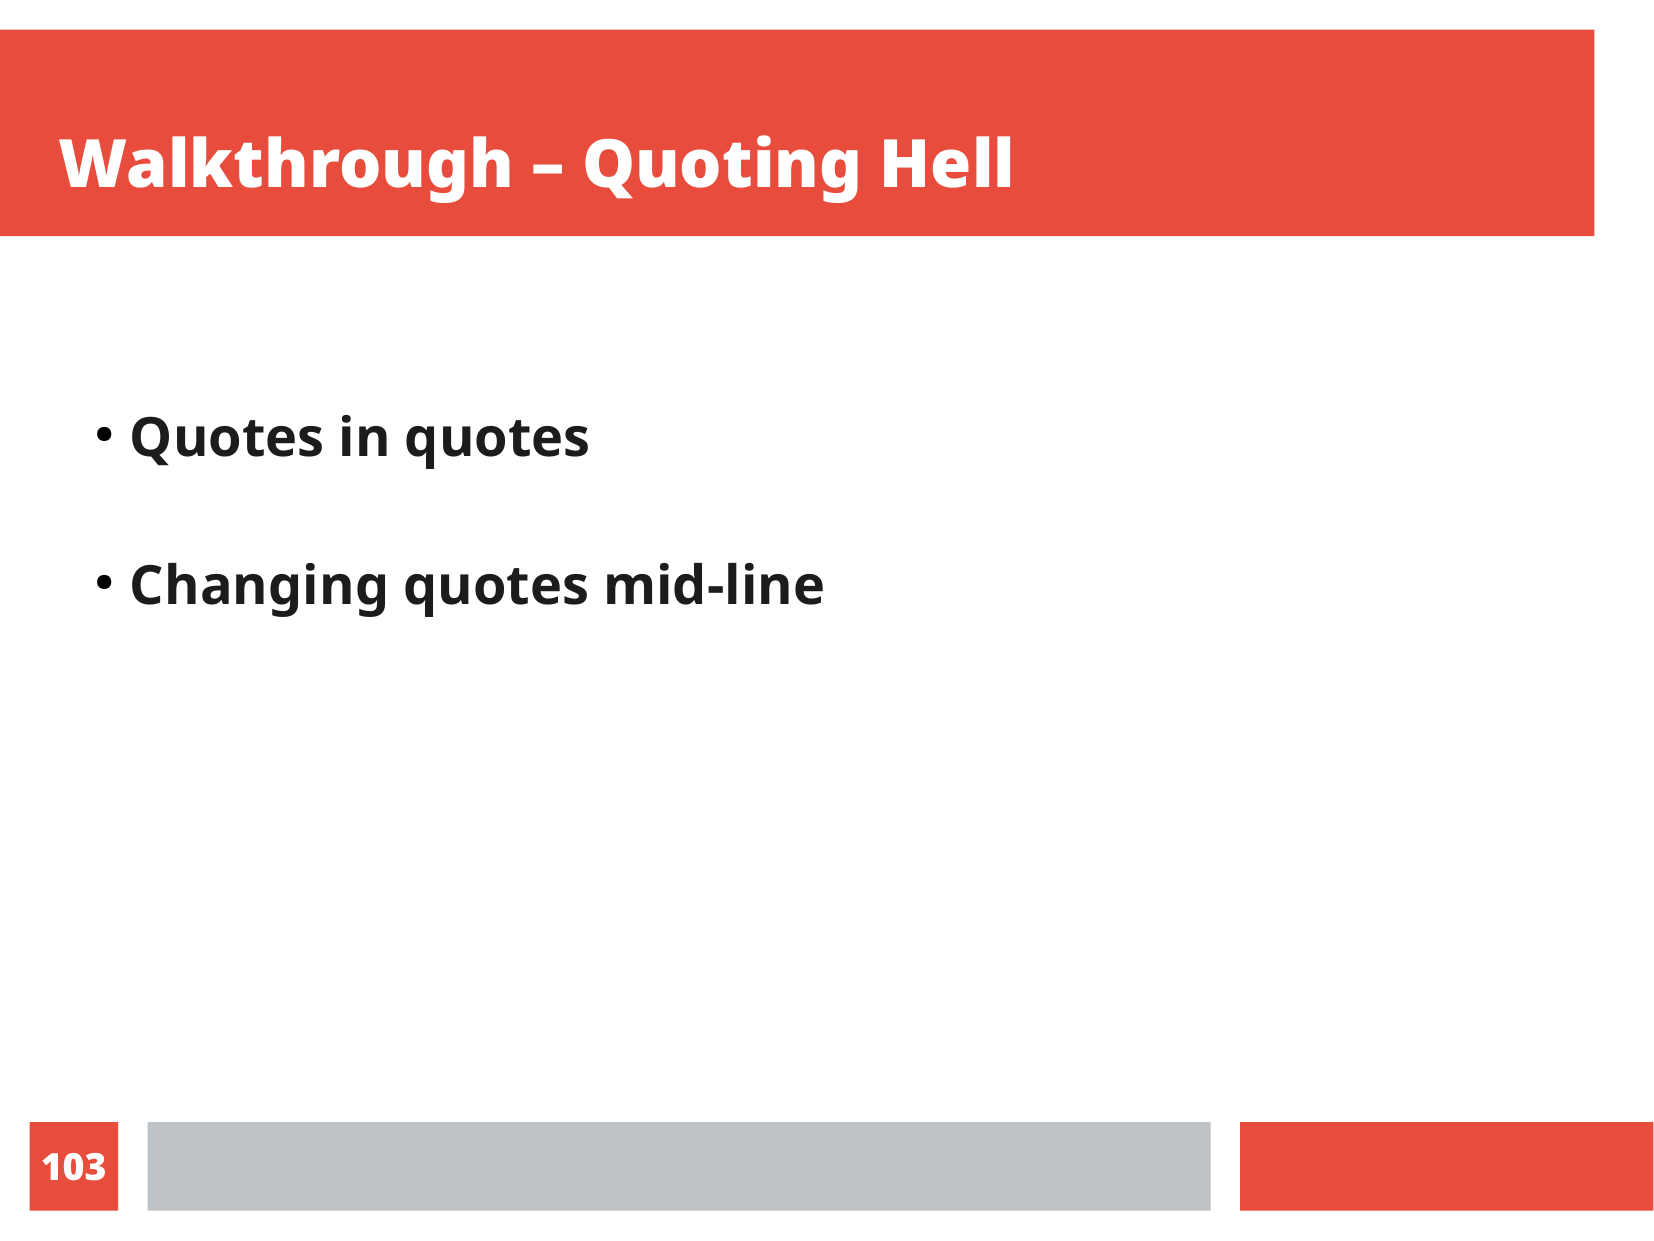

# Walkthrough – Quoting Hell
Quotes in quotes
Changing quotes mid-line
103